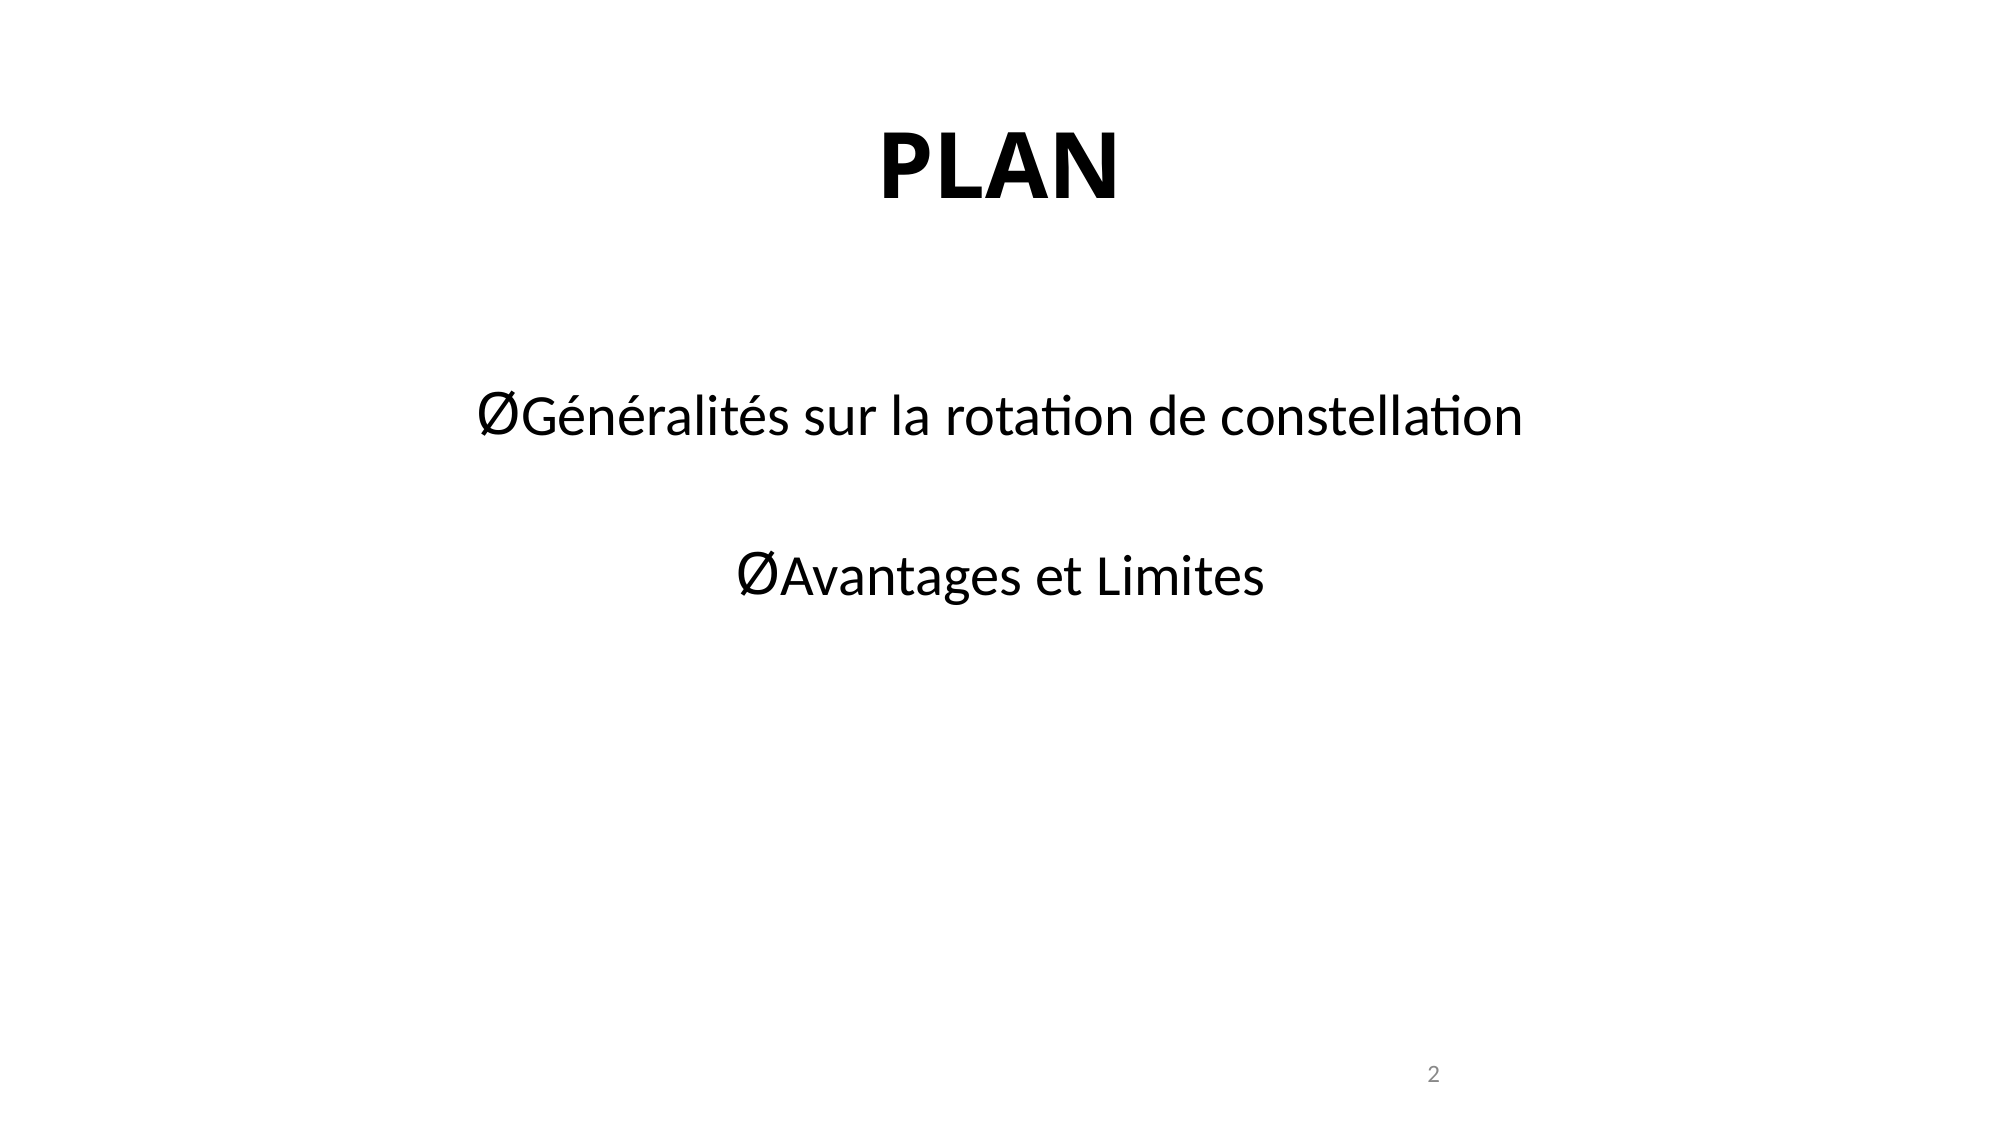

# PLAN
Généralités sur la rotation de constellation
Avantages et Limites
2